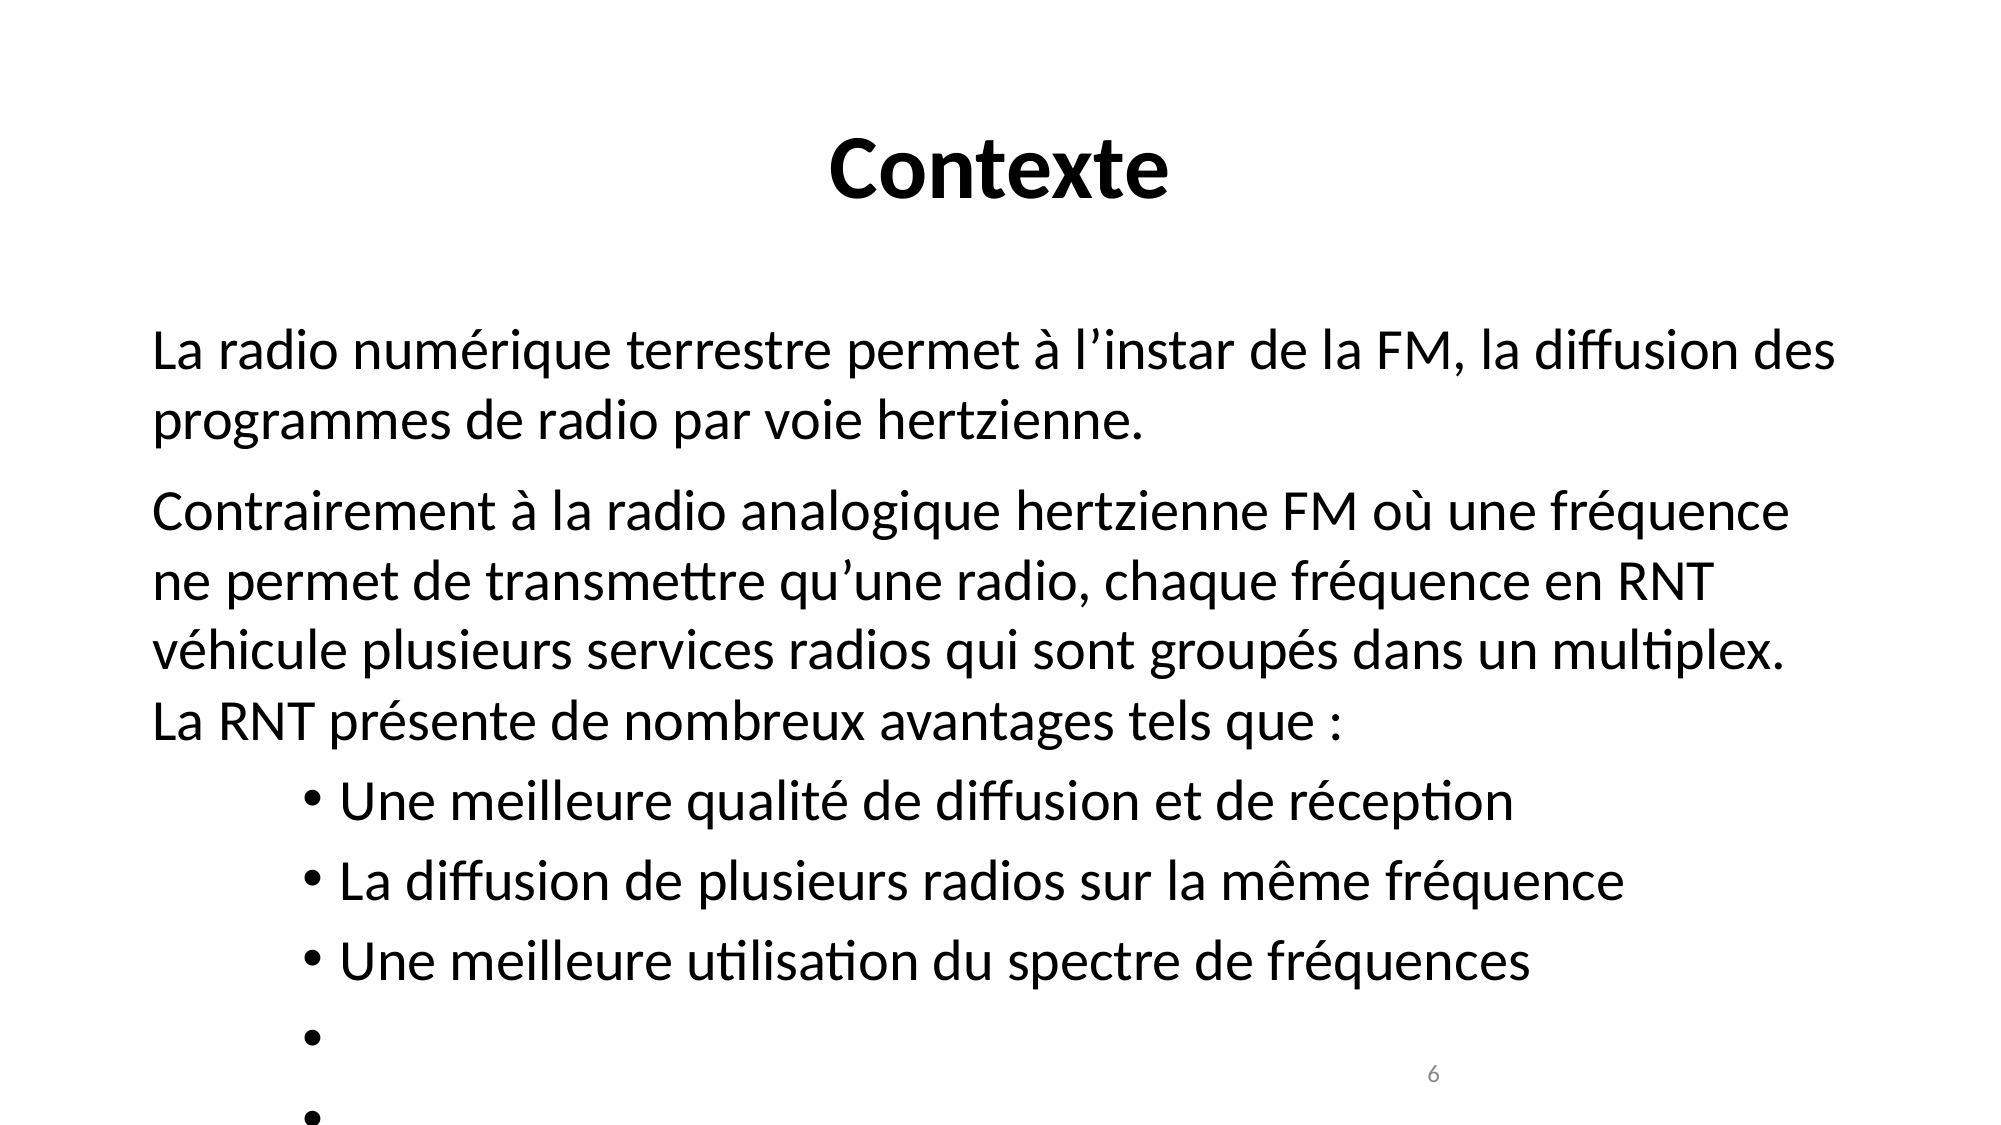

# Contexte
La radio numérique terrestre permet à l’instar de la FM, la diffusion des programmes de radio par voie hertzienne.
Contrairement à la radio analogique hertzienne FM où une fréquence ne permet de transmettre qu’une radio, chaque fréquence en RNT véhicule plusieurs services radios qui sont groupés dans un multiplex.
La RNT présente de nombreux avantages tels que :
Une meilleure qualité de diffusion et de réception
La diffusion de plusieurs radios sur la même fréquence
Une meilleure utilisation du spectre de fréquences